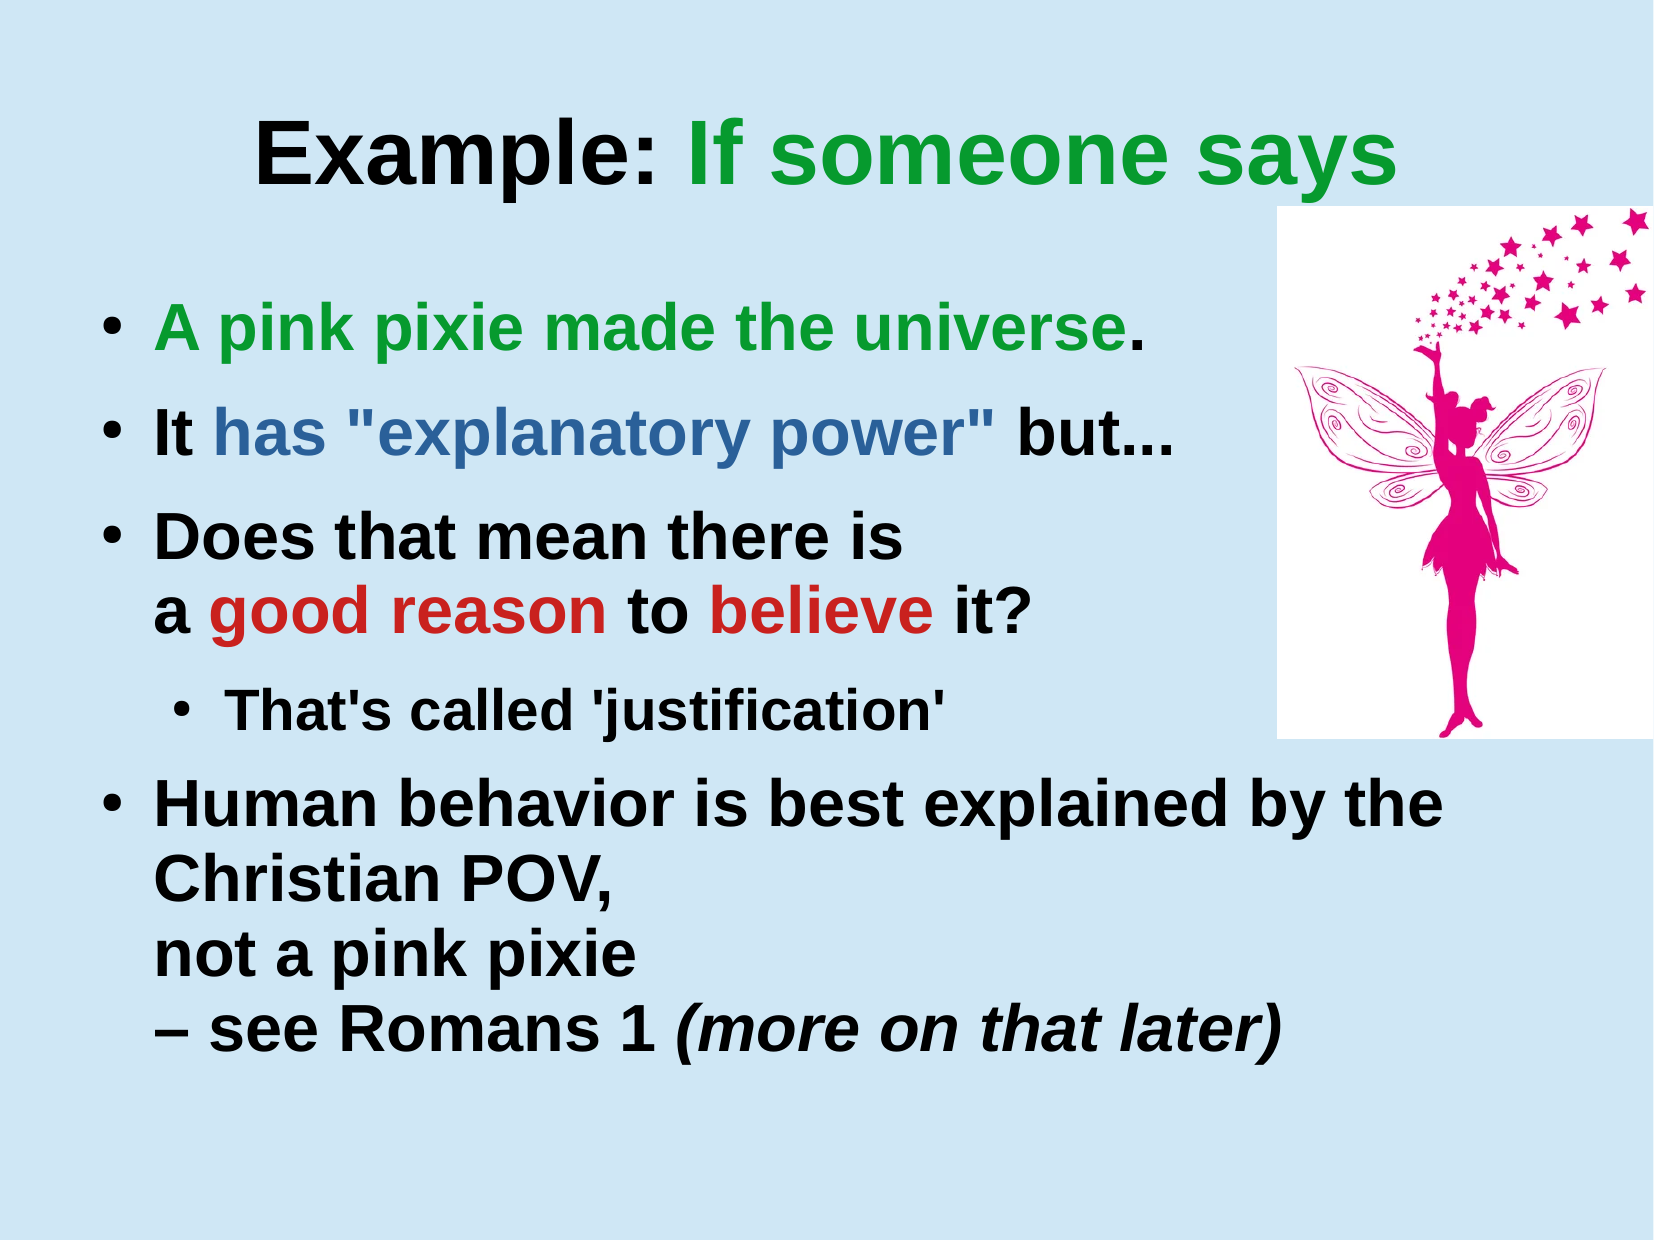

# Example: If someone says
A pink pixie made the universe.
It has "explanatory power" but...
Does that mean there is
a good reason to believe it?
That's called 'justification'
Human behavior is best explained by the Christian POV,
not a pink pixie
– see Romans 1 (more on that later)